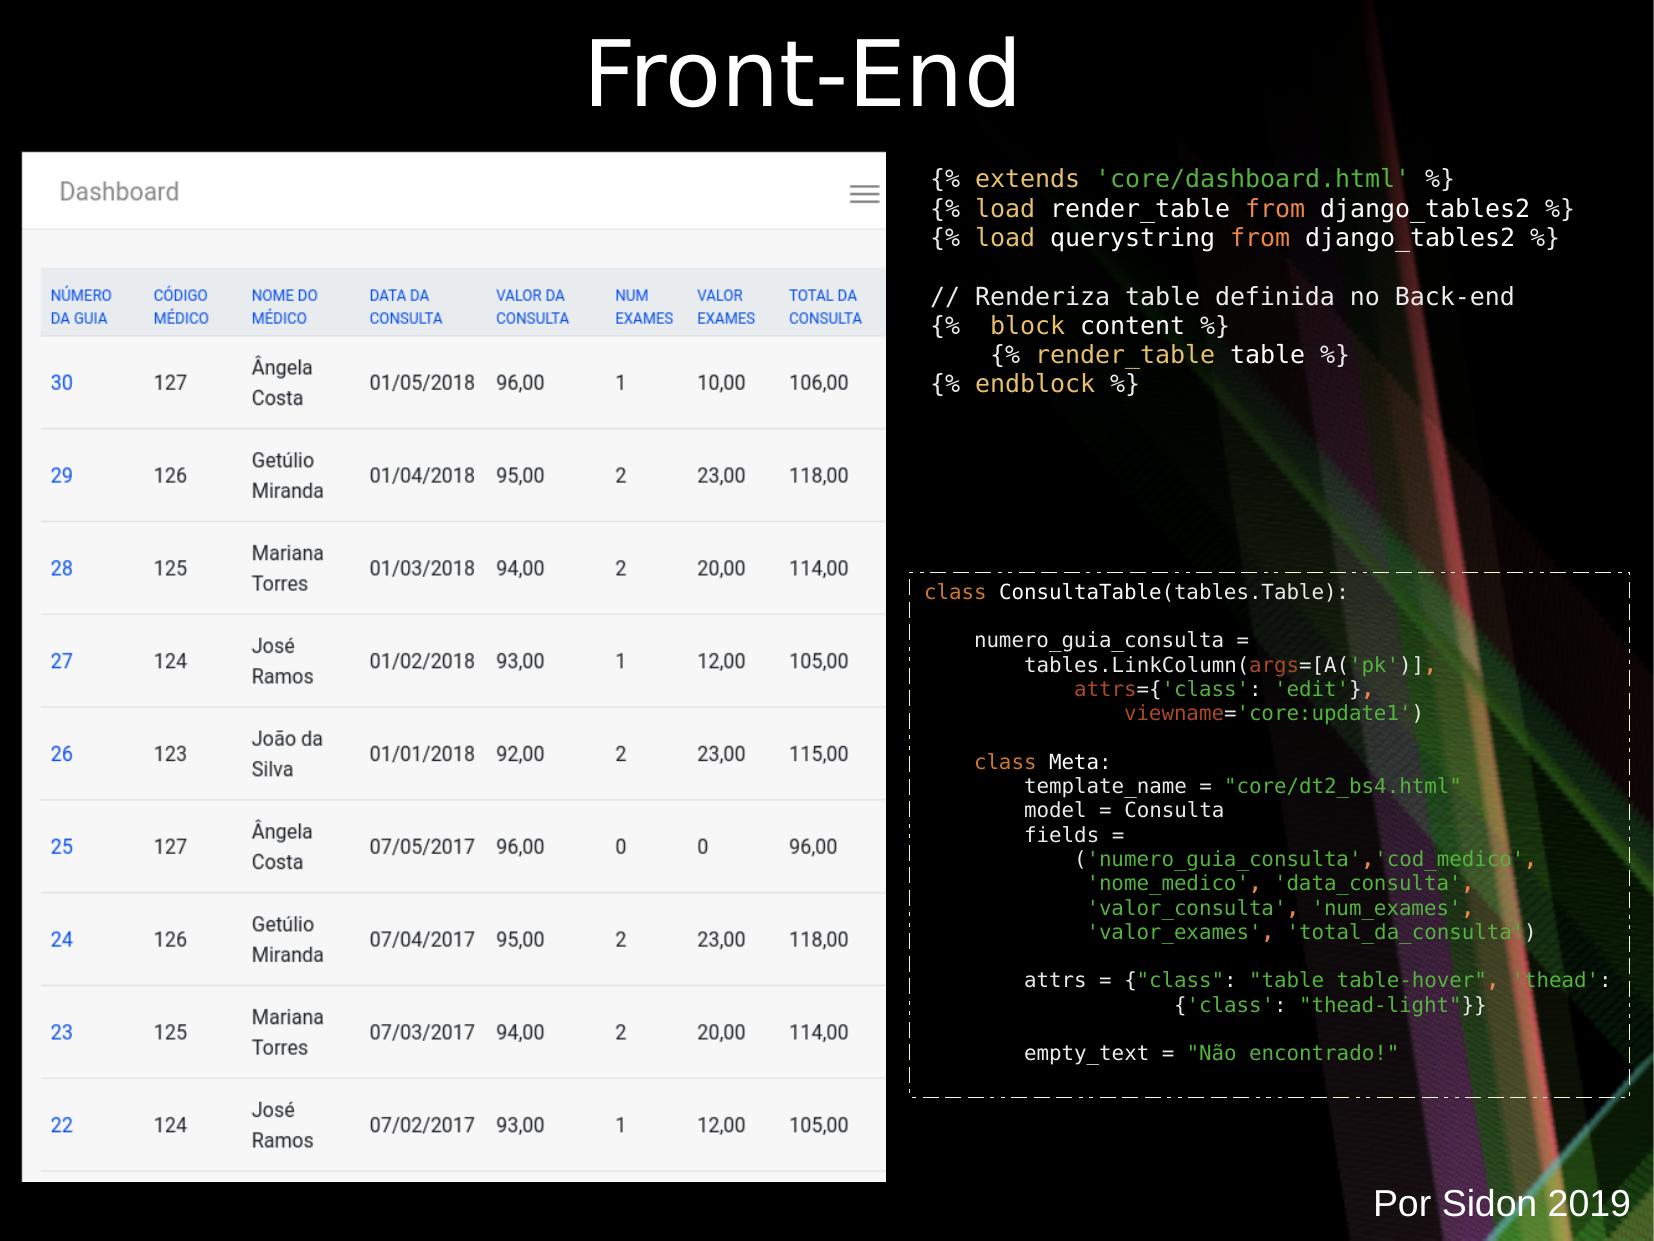

# Front-End
{% extends 'core/dashboard.html' %}
{% load render_table from django_tables2 %}
{% load querystring from django_tables2 %}
// Renderiza table definida no Back-end
{% block content %}
 {% render_table table %}
{% endblock %}
class ConsultaTable(tables.Table):
 numero_guia_consulta =
 tables.LinkColumn(args=[A('pk')],
 attrs={'class': 'edit'},
 viewname='core:update1')
 class Meta:
 template_name = "core/dt2_bs4.html"
 model = Consulta
 fields =
 ('numero_guia_consulta','cod_medico',
 'nome_medico', 'data_consulta',
 'valor_consulta', 'num_exames',
 'valor_exames', 'total_da_consulta')
 attrs = {"class": "table table-hover", 'thead':
 {'class': "thead-light"}}
 empty_text = "Não encontrado!"
Por Sidon 2019